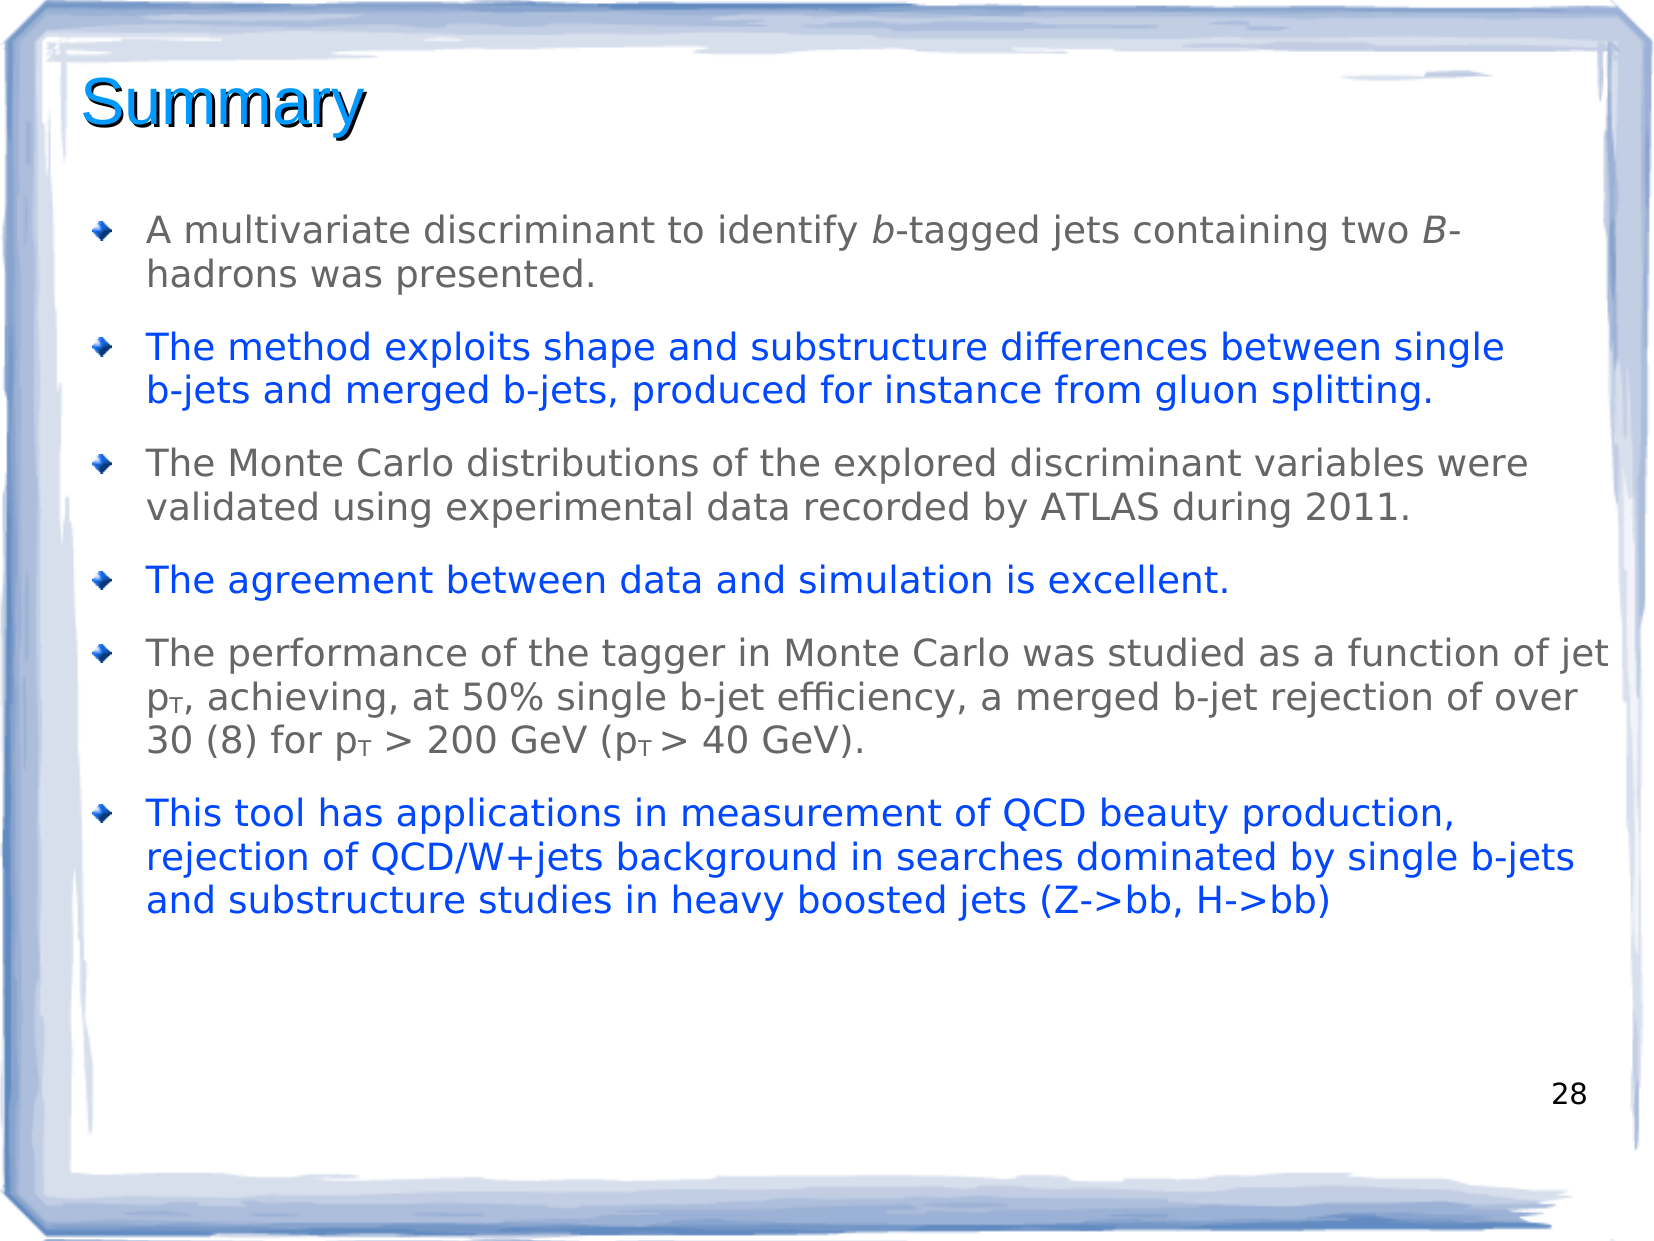

# Summary
A multivariate discriminant to identify b-tagged jets containing two B-hadrons was presented.
The method exploits shape and substructure differences between single b-jets and merged b-jets, produced for instance from gluon splitting.
The Monte Carlo distributions of the explored discriminant variables were validated using experimental data recorded by ATLAS during 2011.
The agreement between data and simulation is excellent.
The performance of the tagger in Monte Carlo was studied as a function of jet pT, achieving, at 50% single b-jet efficiency, a merged b-jet rejection of over 30 (8) for pT > 200 GeV (pT > 40 GeV).
This tool has applications in measurement of QCD beauty production, rejection of QCD/W+jets background in searches dominated by single b-jets and substructure studies in heavy boosted jets (Z->bb, H->bb)
28